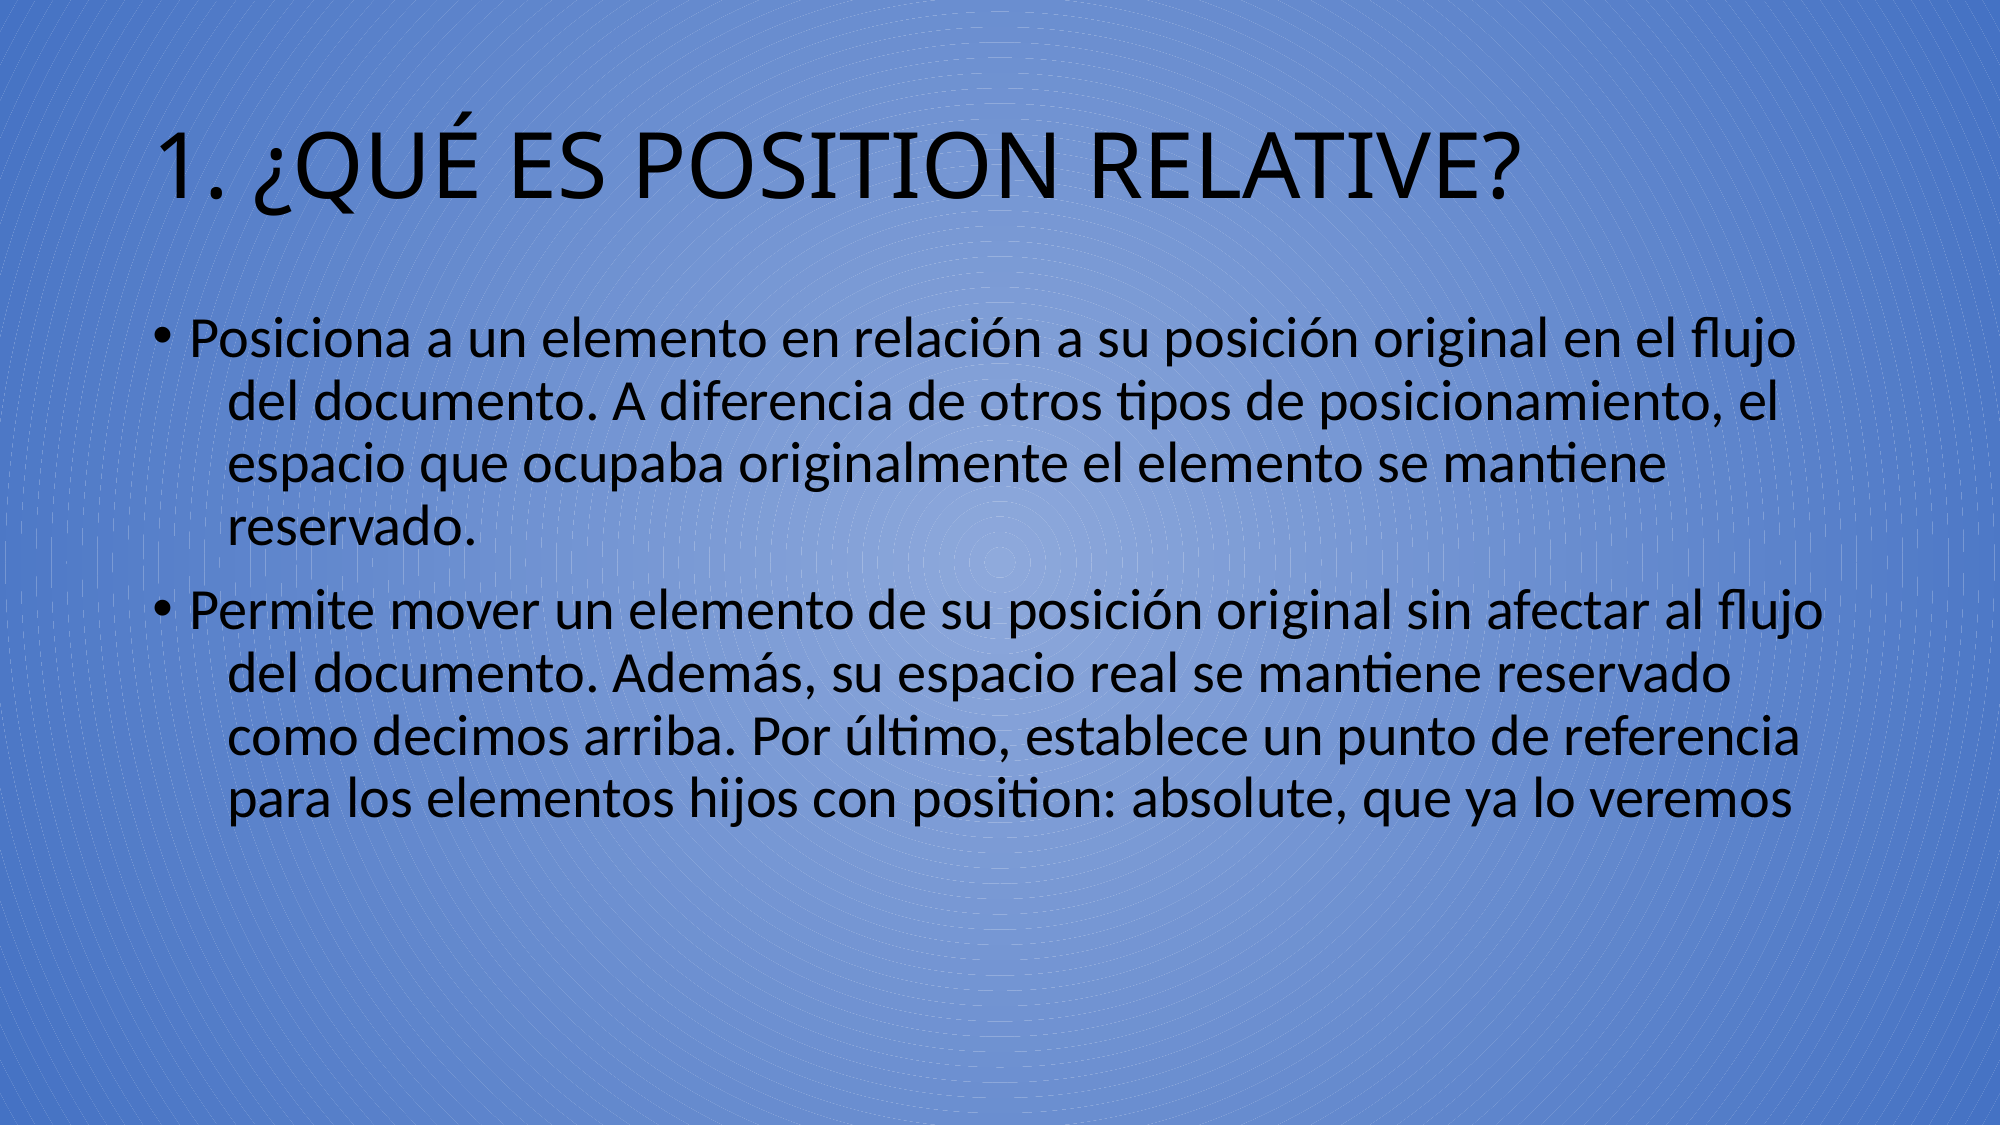

# 1. ¿QUÉ ES POSITION RELATIVE?
Posiciona a un elemento en relación a su posición original en el flujo del documento. A diferencia de otros tipos de posicionamiento, el espacio que ocupaba originalmente el elemento se mantiene reservado.
Permite mover un elemento de su posición original sin afectar al flujo del documento. Además, su espacio real se mantiene reservado como decimos arriba. Por último, establece un punto de referencia para los elementos hijos con position: absolute, que ya lo veremos